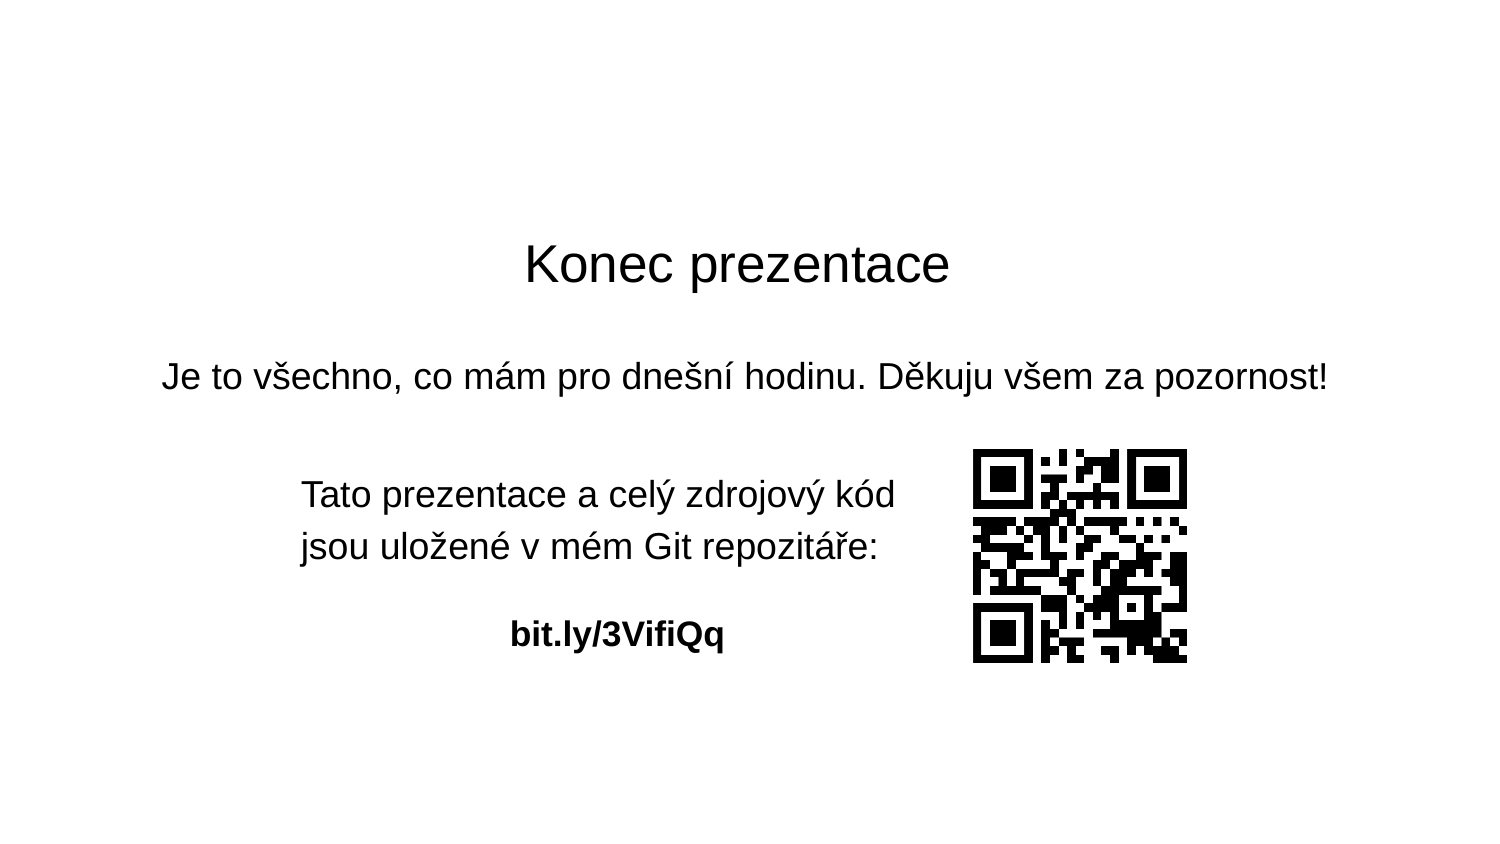

# Konec prezentace
Je to všechno, co mám pro dnešní hodinu. Děkuju všem za pozornost!
Tato prezentace a celý zdrojový kód
jsou uložené v mém Git repozitáře:
bit.ly/3VifiQq